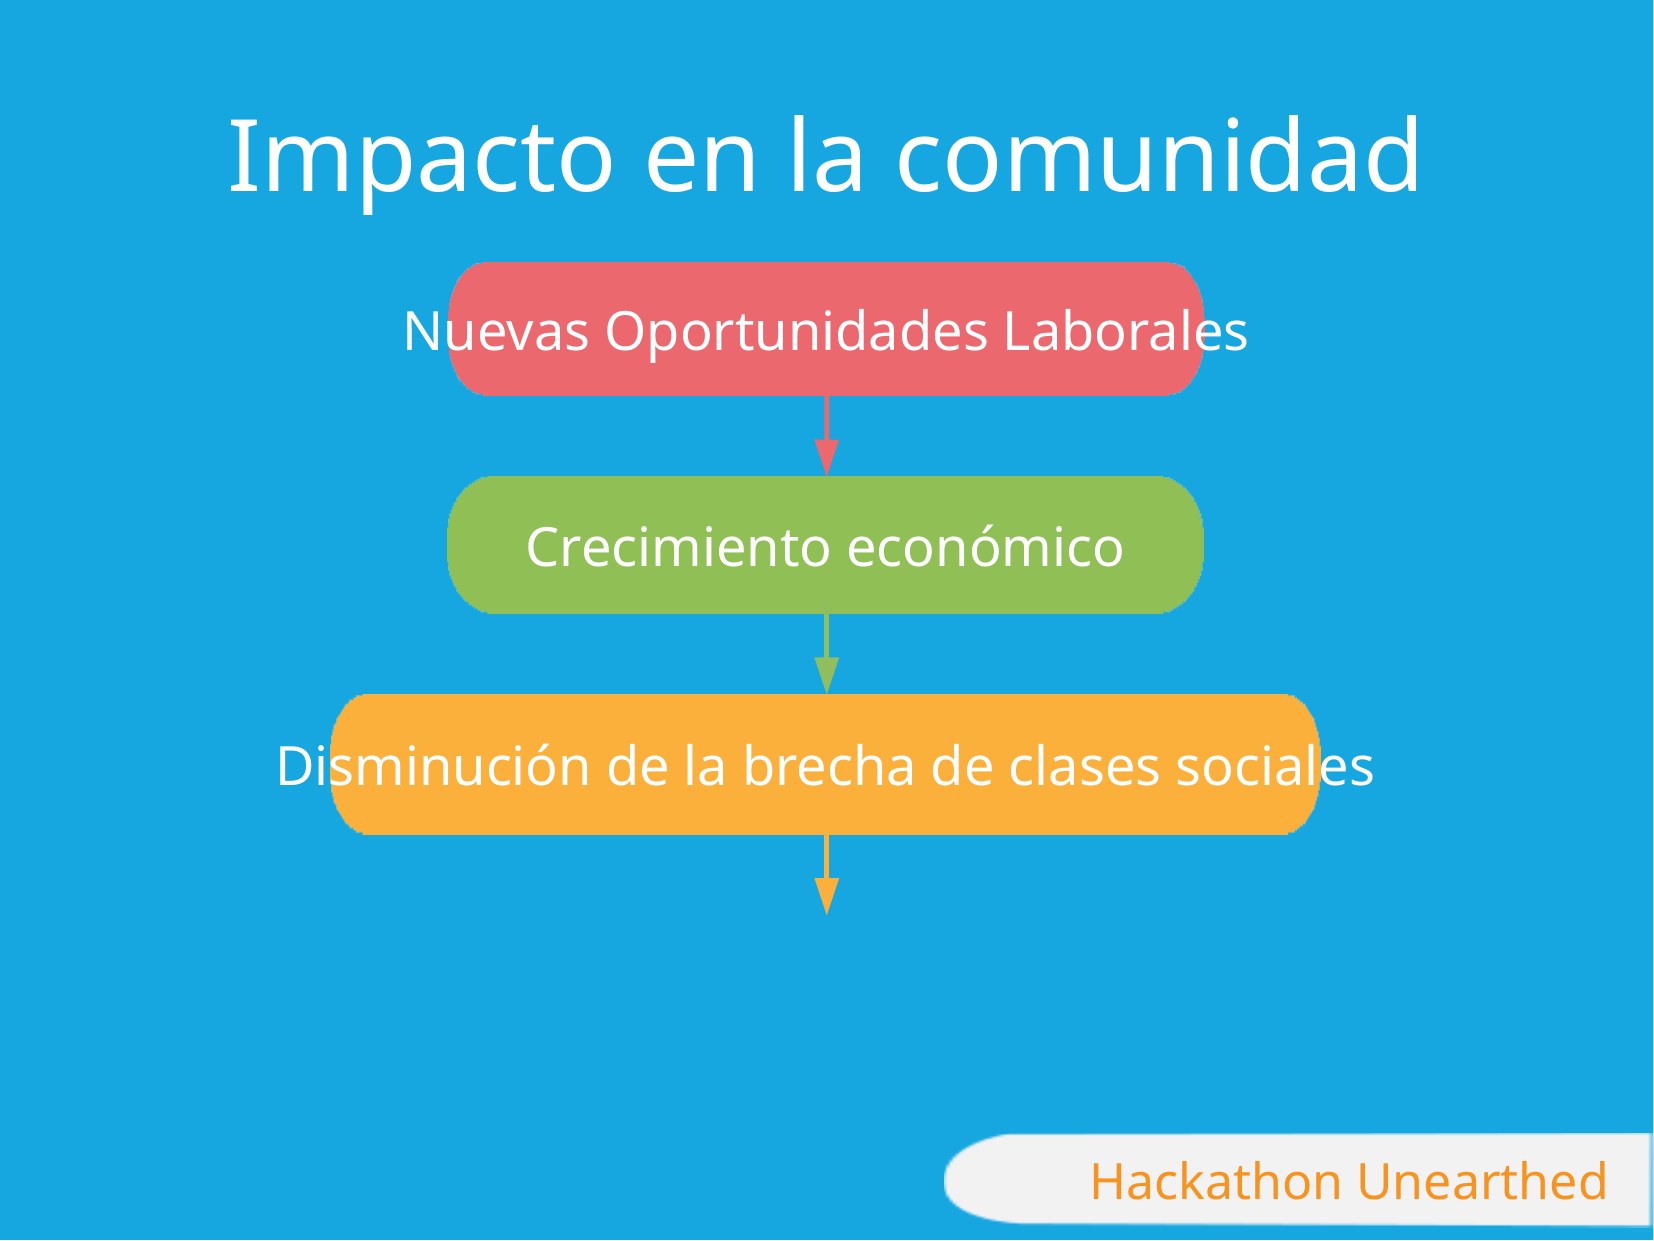

# Impacto en la comunidad
Nuevas Oportunidades Laborales
Crecimiento económico
Disminución de la brecha de clases sociales
Mayor unión de la comunidad
Hackathon Unearthed